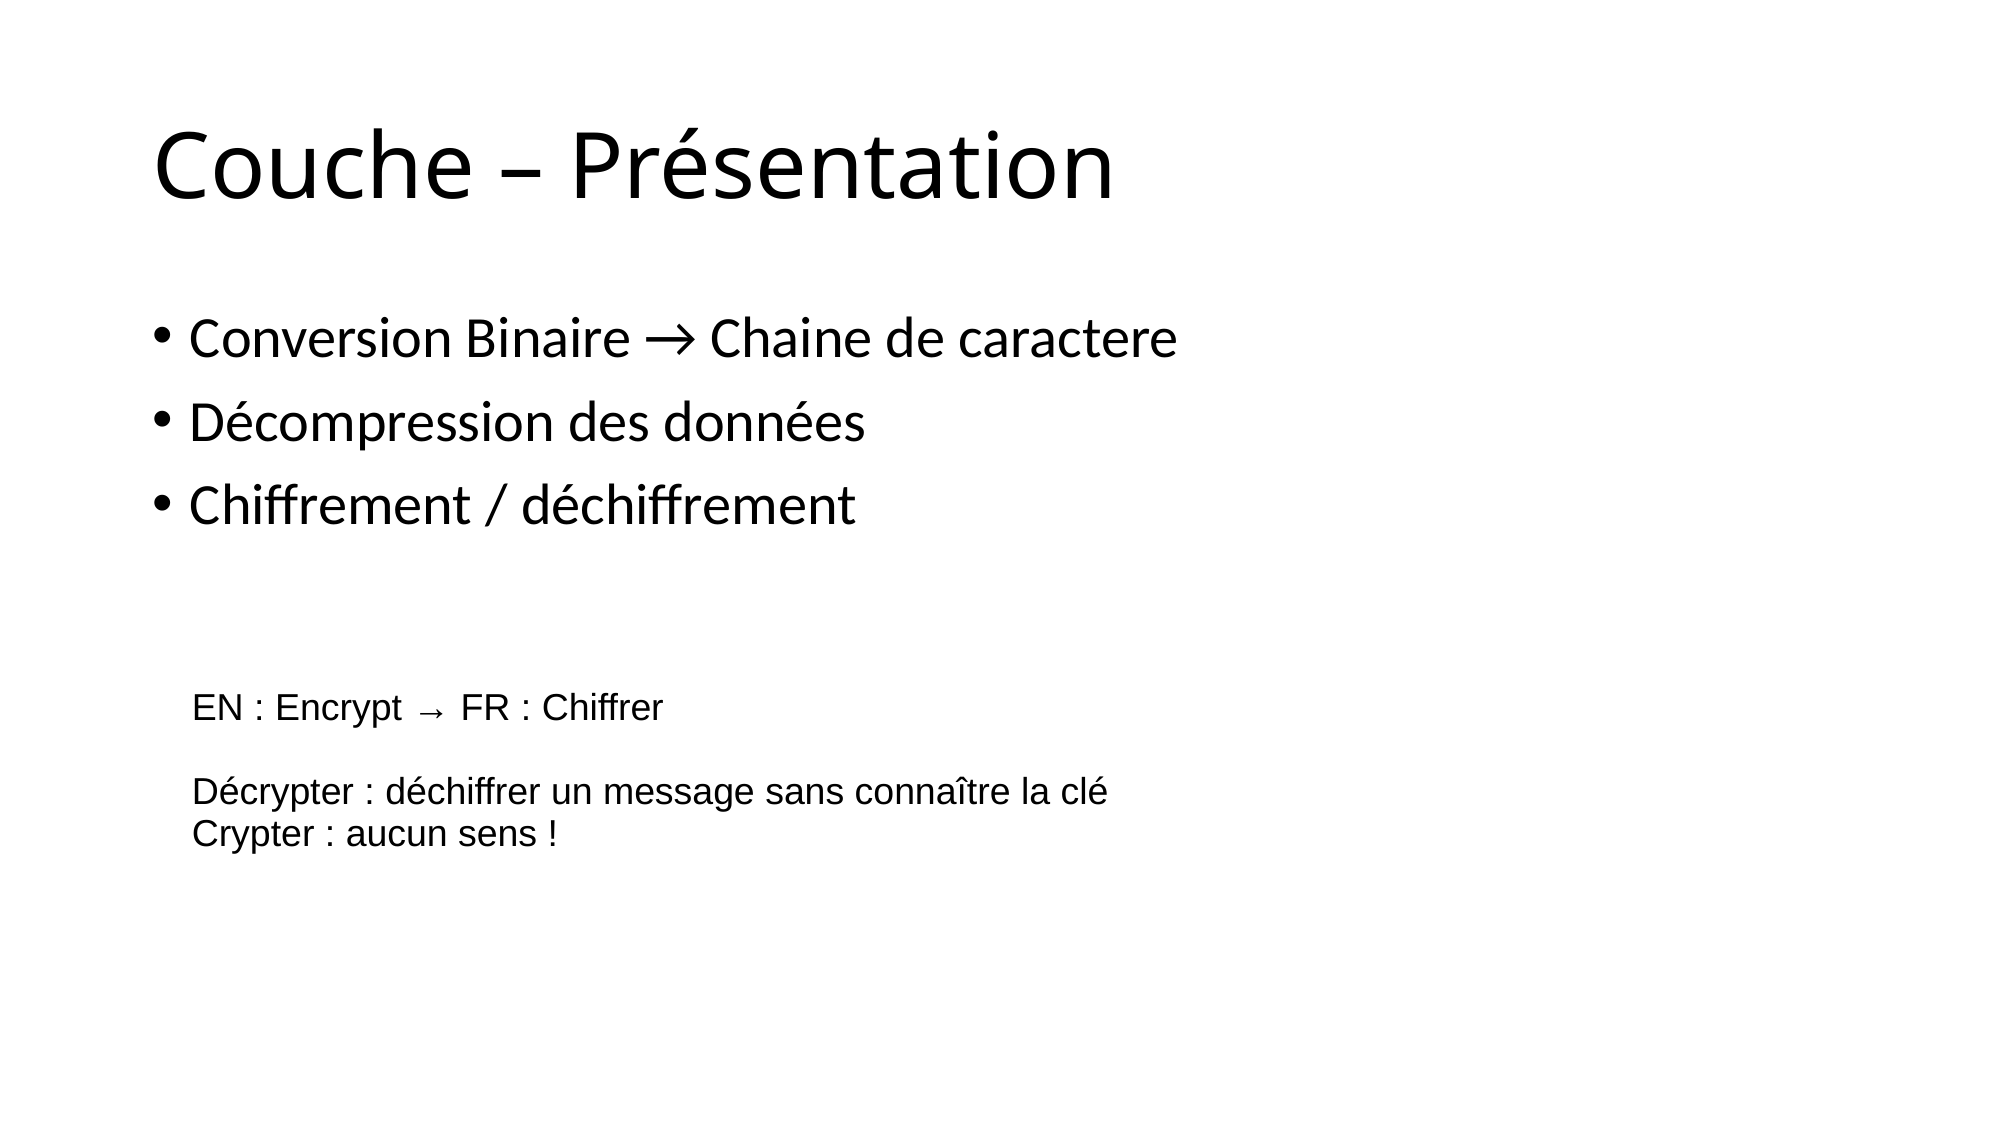

# Couche – Présentation
Conversion Binaire → Chaine de caractere
Décompression des données
Chiffrement / déchiffrement
EN : Encrypt → FR : Chiffrer
Décrypter : déchiffrer un message sans connaître la clé
Crypter : aucun sens !